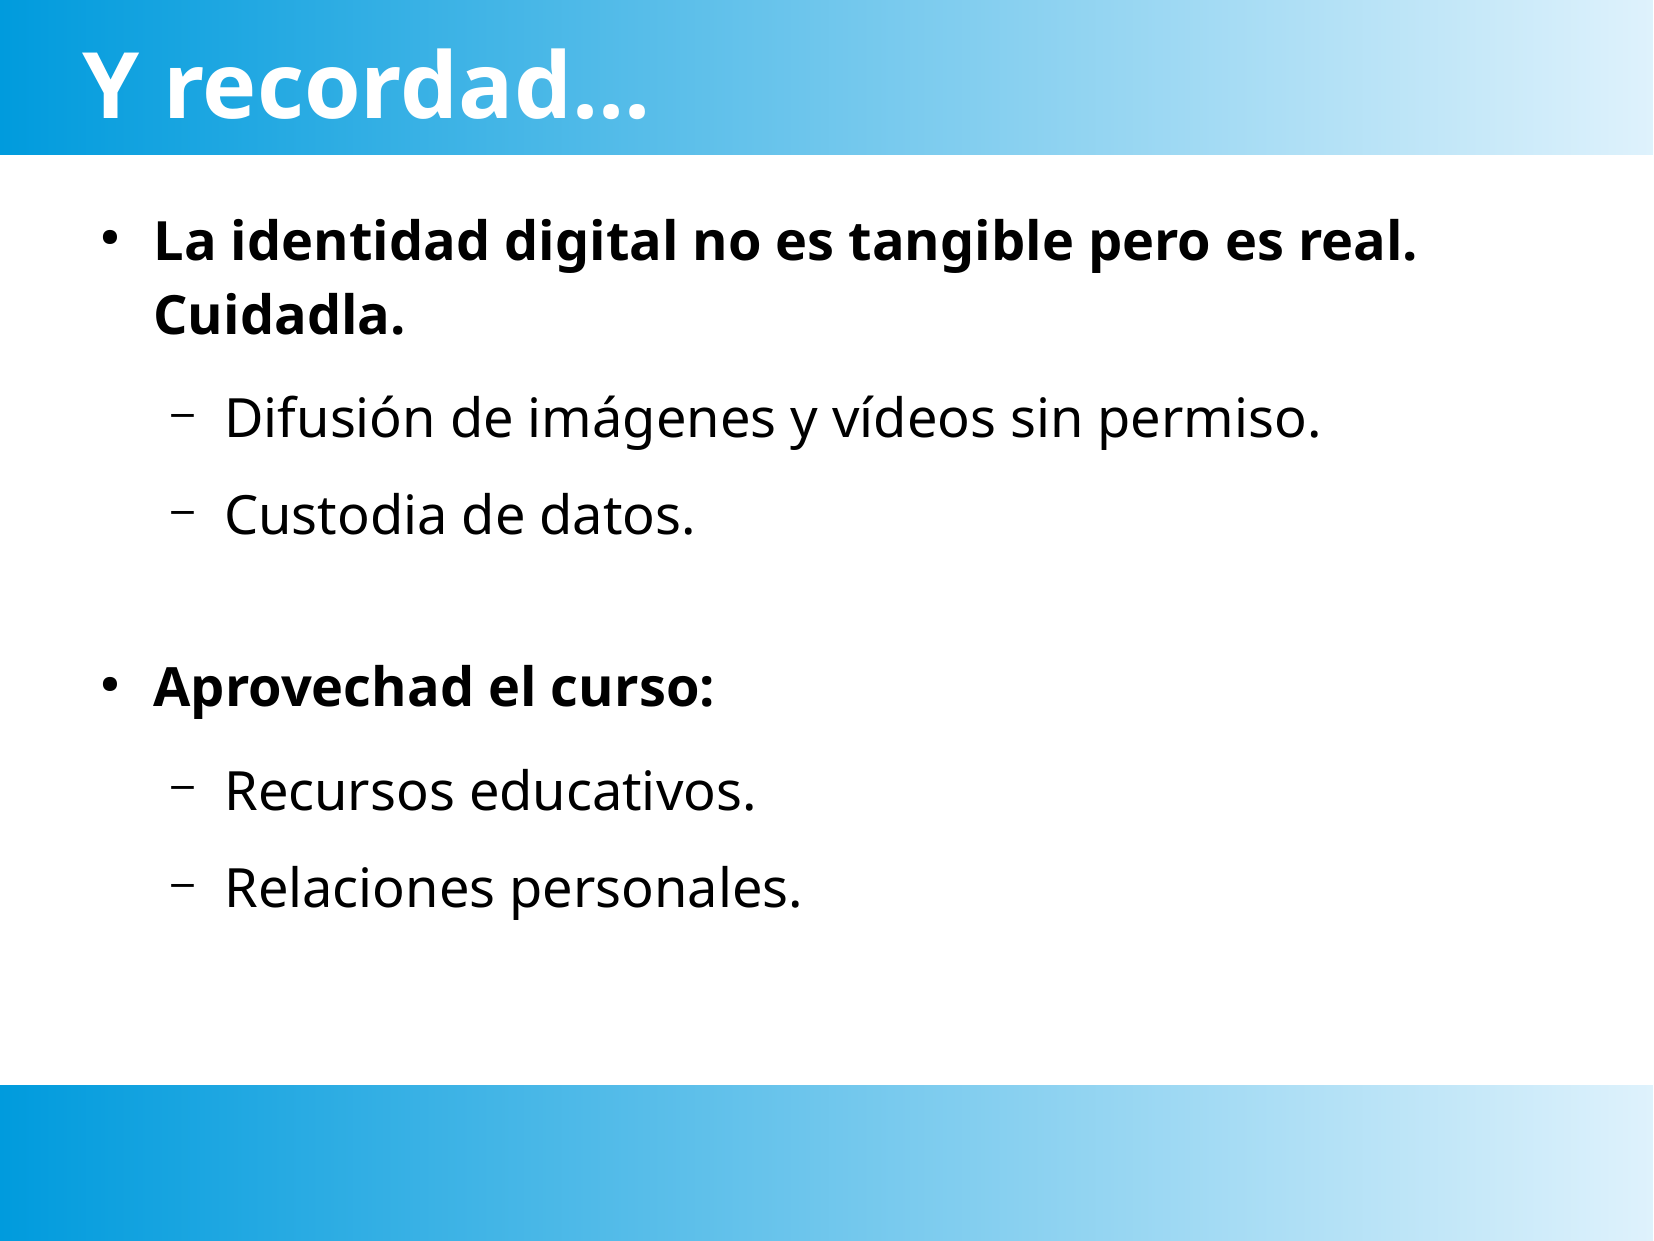

Y recordad...
# La identidad digital no es tangible pero es real. Cuidadla.
Difusión de imágenes y vídeos sin permiso.
Custodia de datos.
Aprovechad el curso:
Recursos educativos.
Relaciones personales.